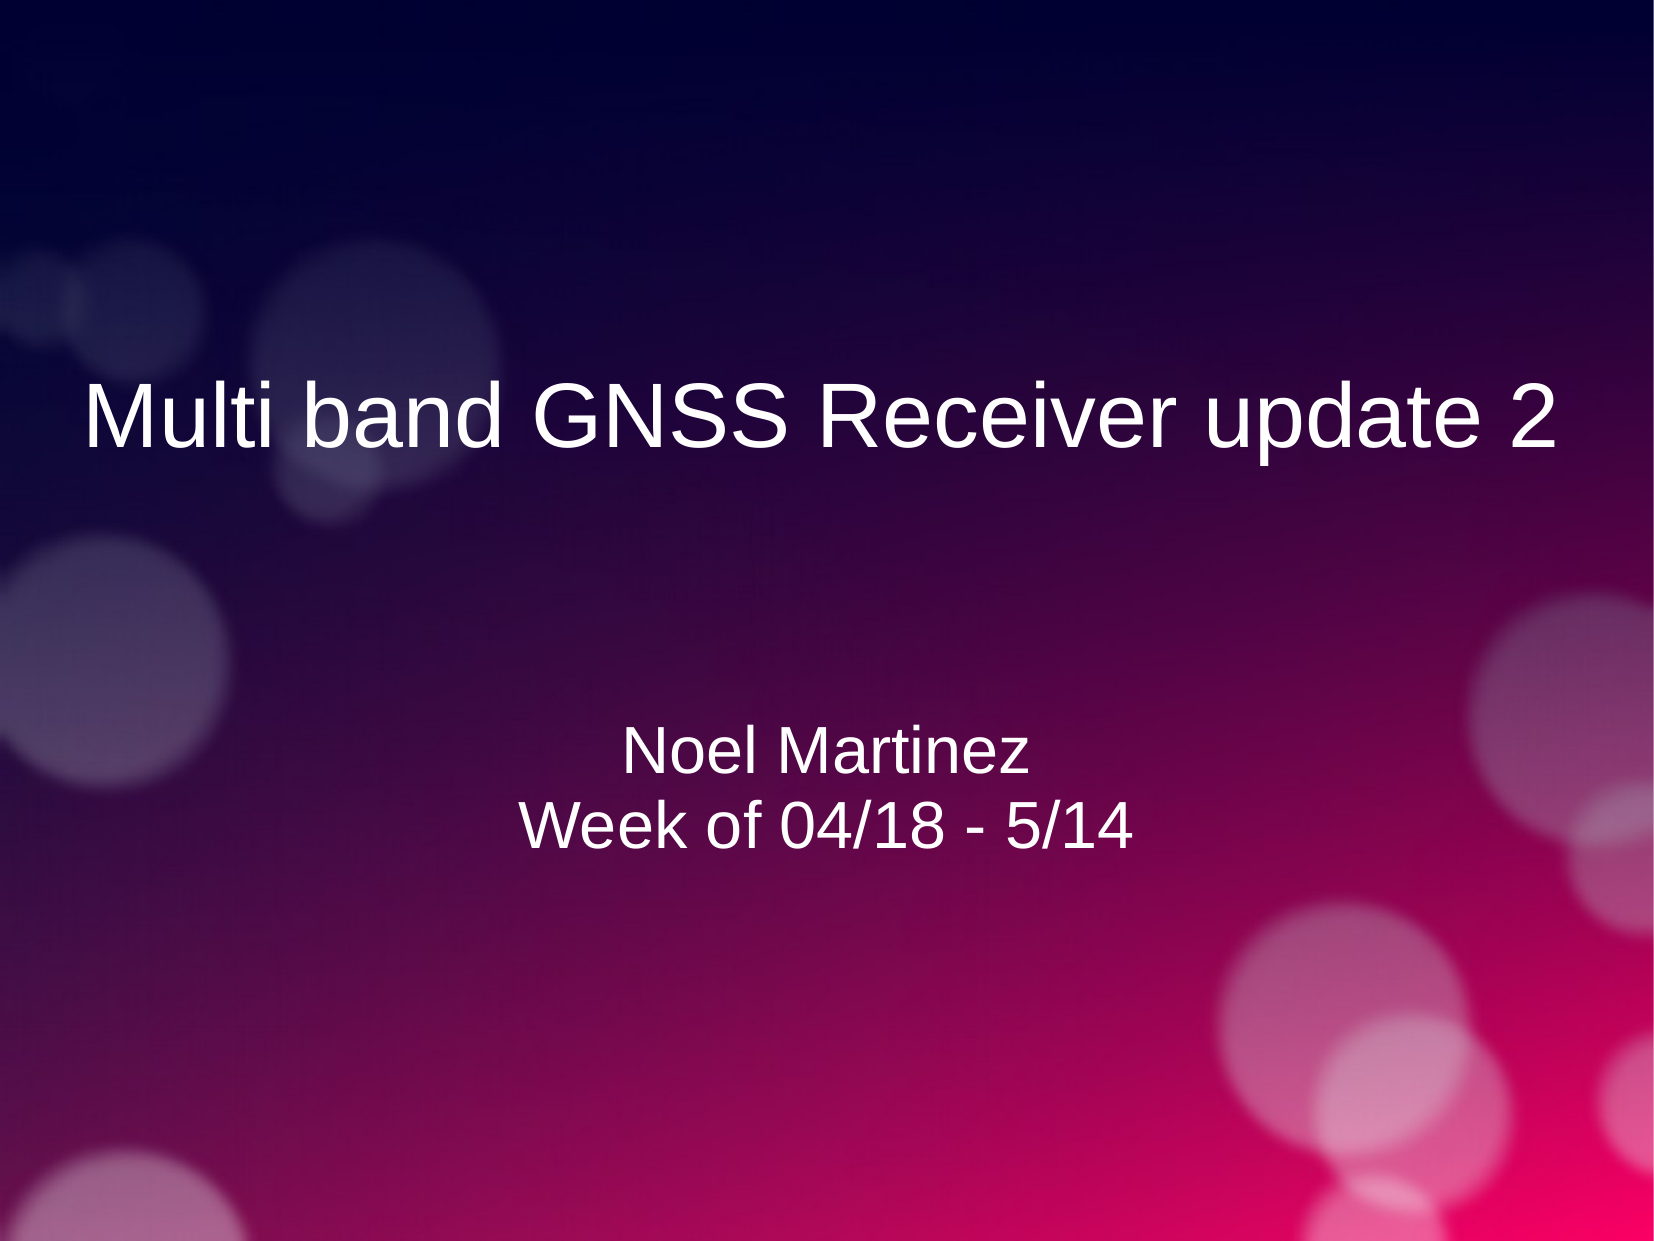

# Multi band GNSS Receiver update 2
Noel Martinez
Week of 04/18 - 5/14